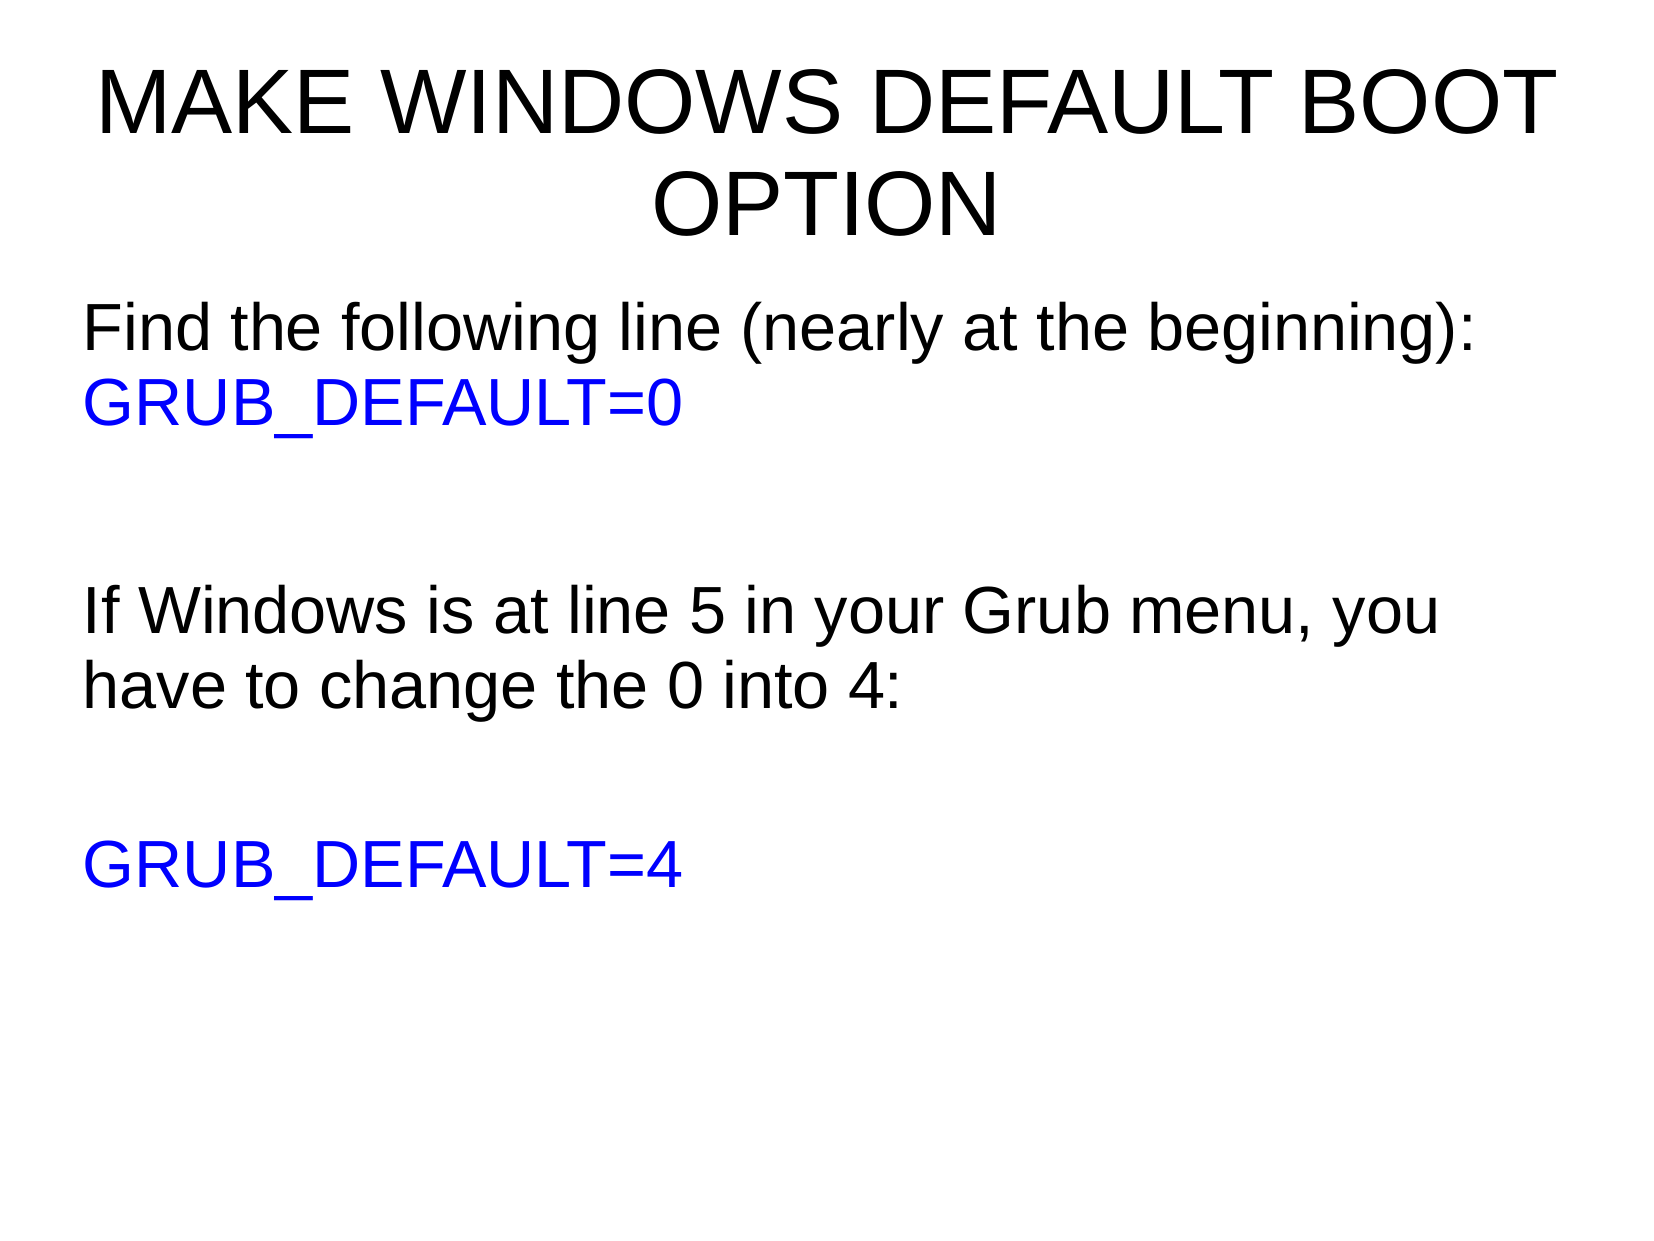

# MAKE WINDOWS DEFAULT BOOT OPTION
Find the following line (nearly at the beginning):
GRUB_DEFAULT=0
If Windows is at line 5 in your Grub menu, you have to change the 0 into 4:
GRUB_DEFAULT=4